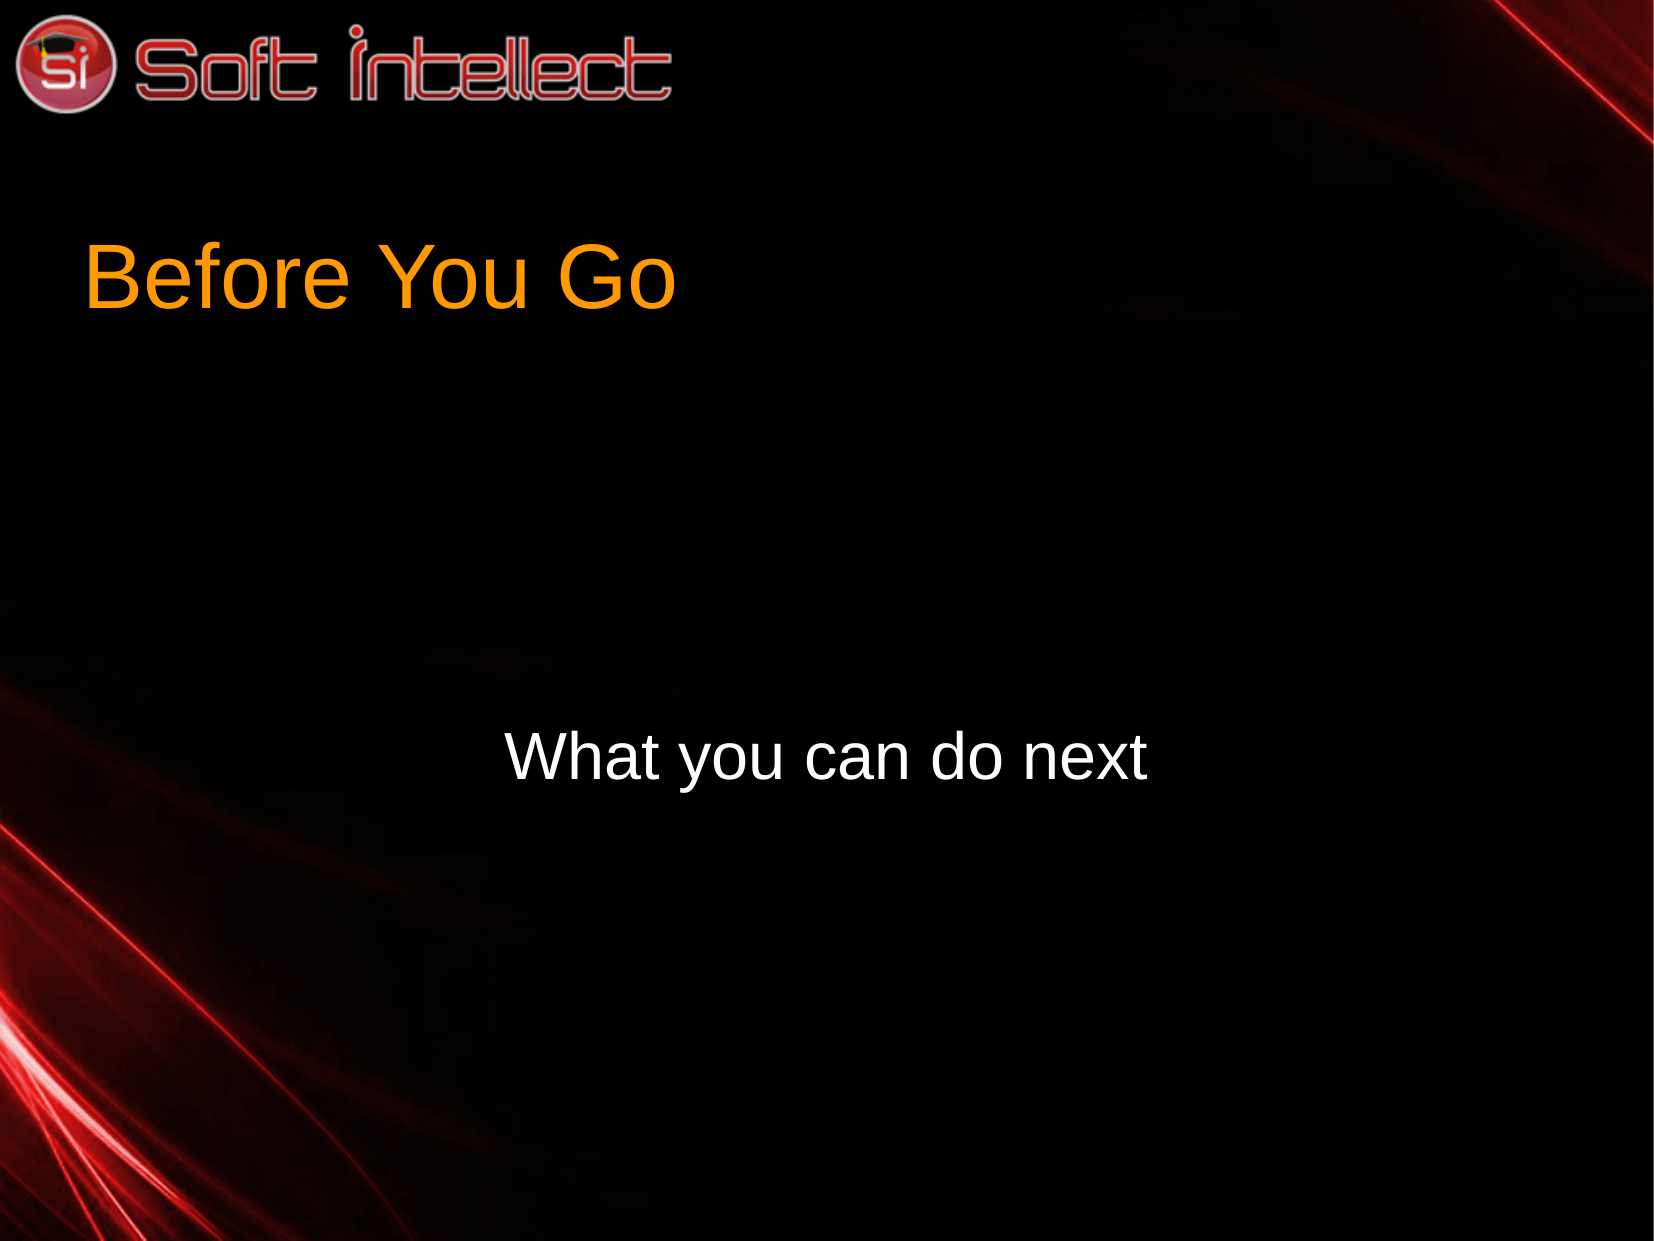

# Before You Go
What you can do next